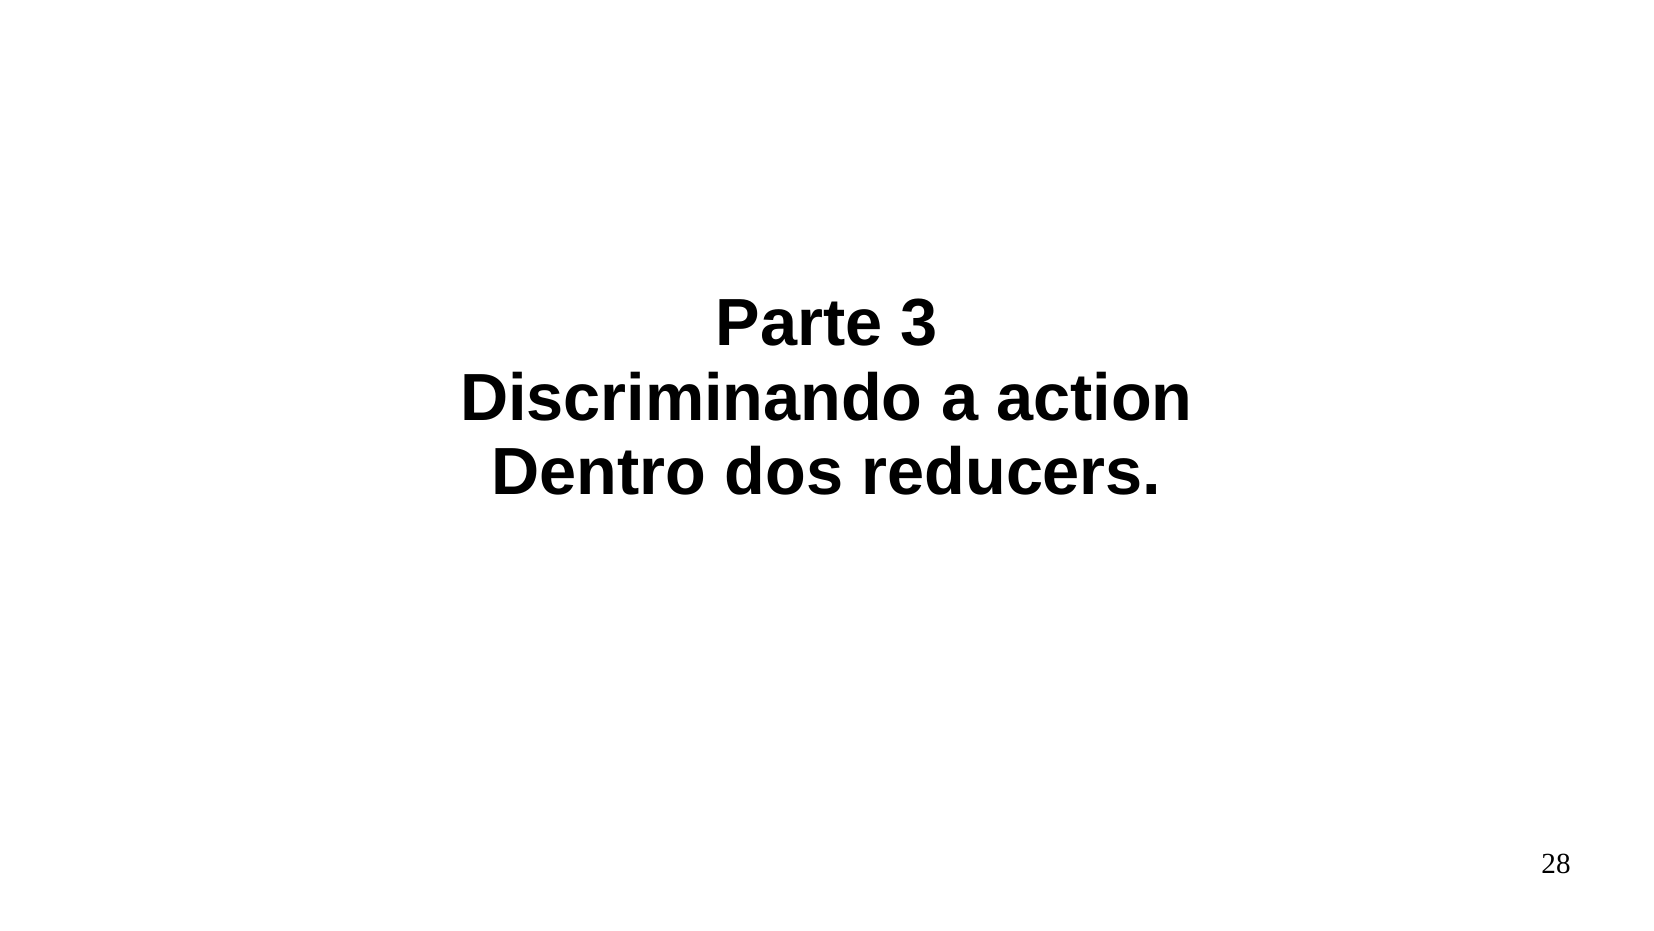

# Parte 3
Discriminando a action
Dentro dos reducers.
28